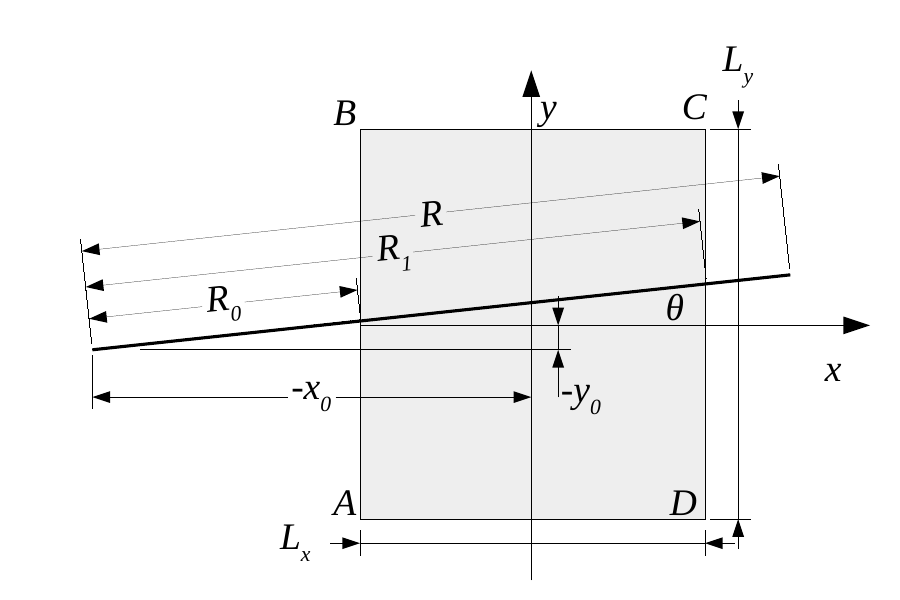

y
C
B
θ
x
A
D